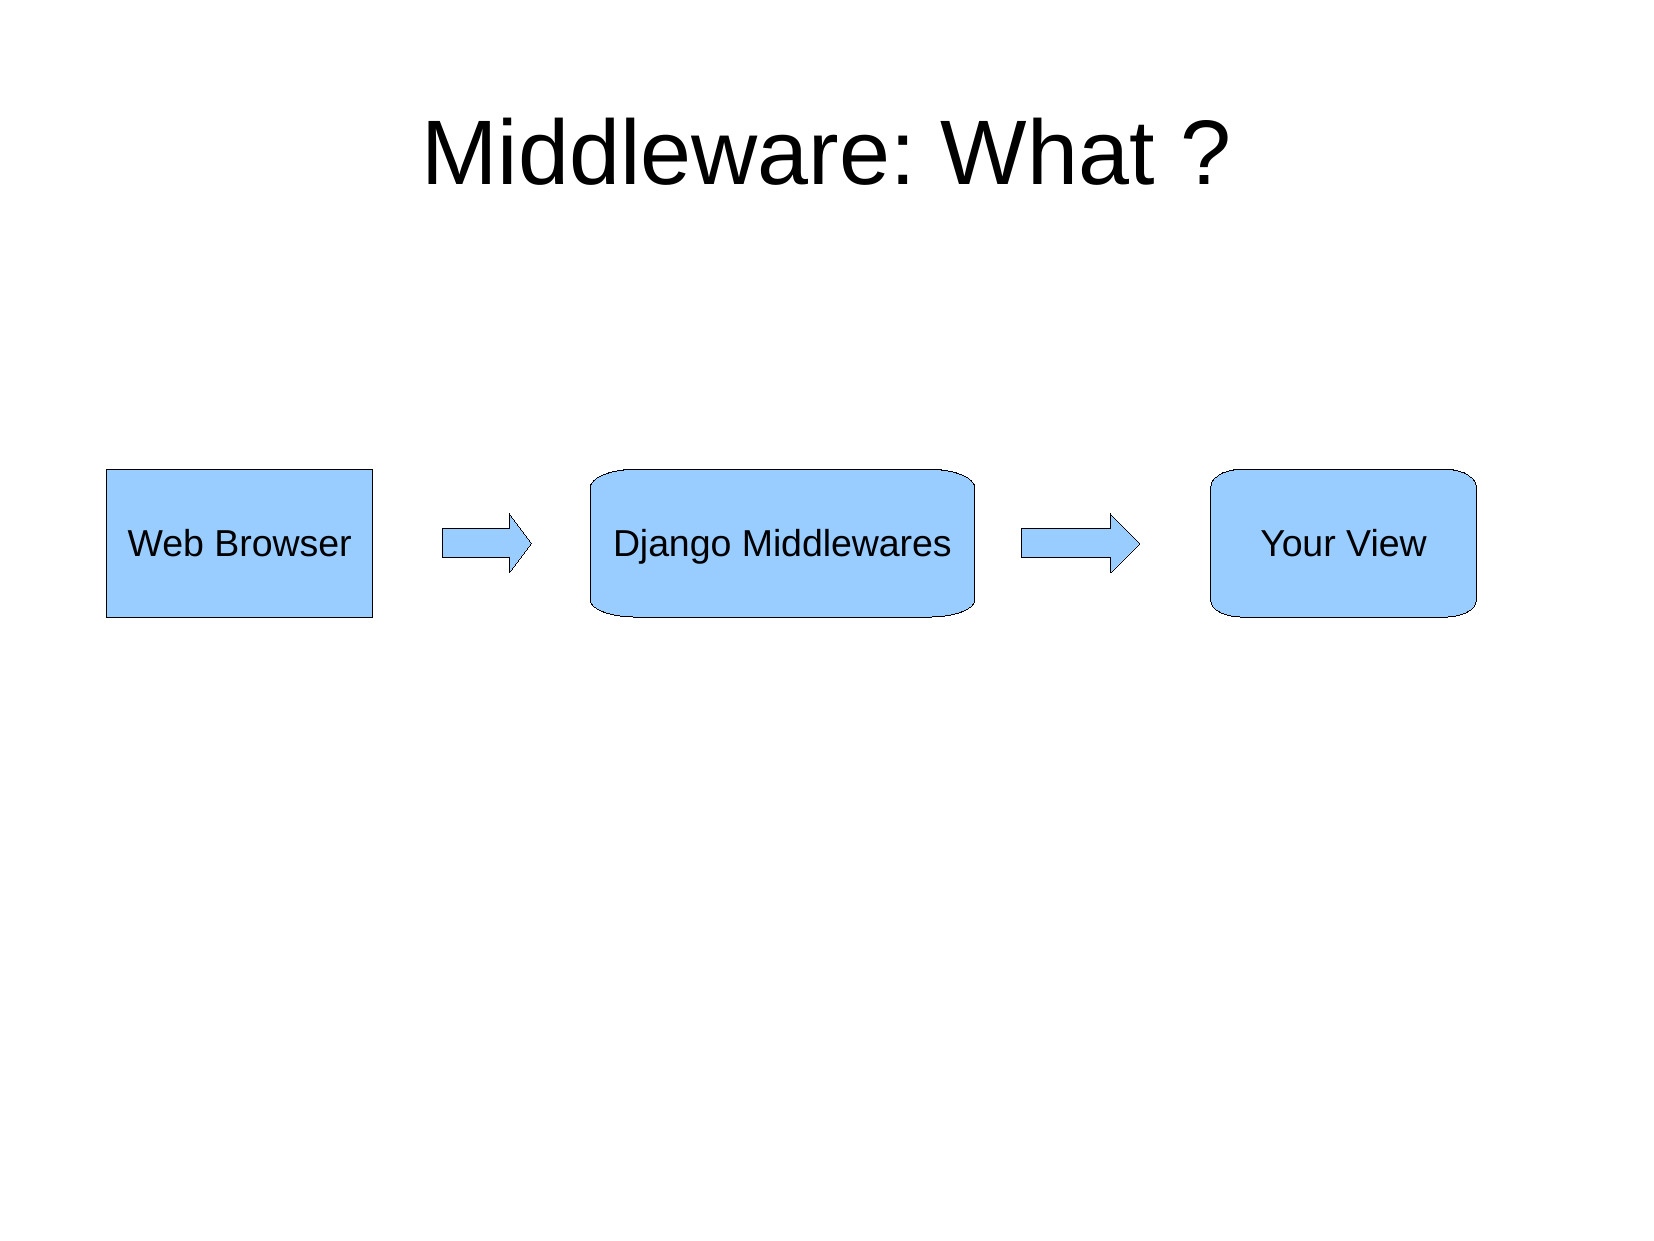

# Middleware: What ?
Web Browser
Django Middlewares
Your View